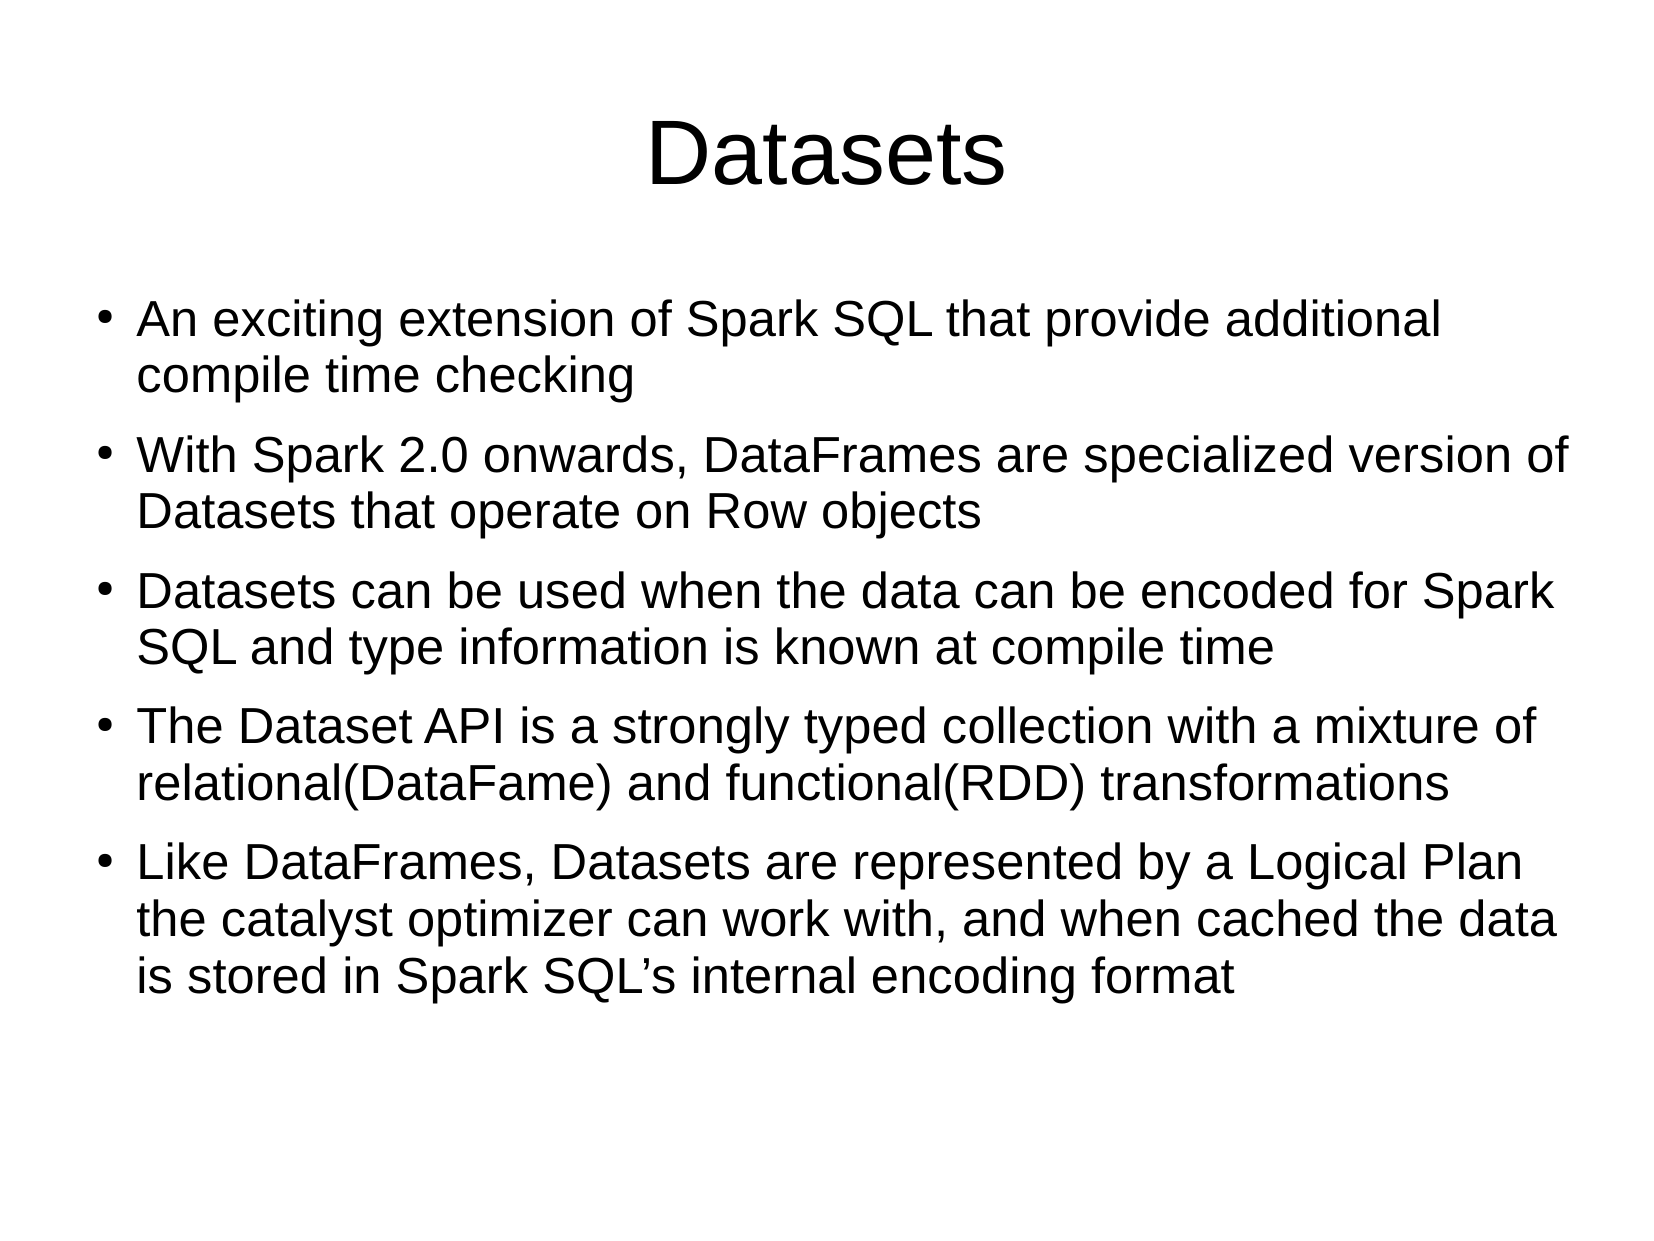

# Datasets
An exciting extension of Spark SQL that provide additional compile time checking
With Spark 2.0 onwards, DataFrames are specialized version of Datasets that operate on Row objects
Datasets can be used when the data can be encoded for Spark SQL and type information is known at compile time
The Dataset API is a strongly typed collection with a mixture of relational(DataFame) and functional(RDD) transformations
Like DataFrames, Datasets are represented by a Logical Plan the catalyst optimizer can work with, and when cached the data is stored in Spark SQL’s internal encoding format